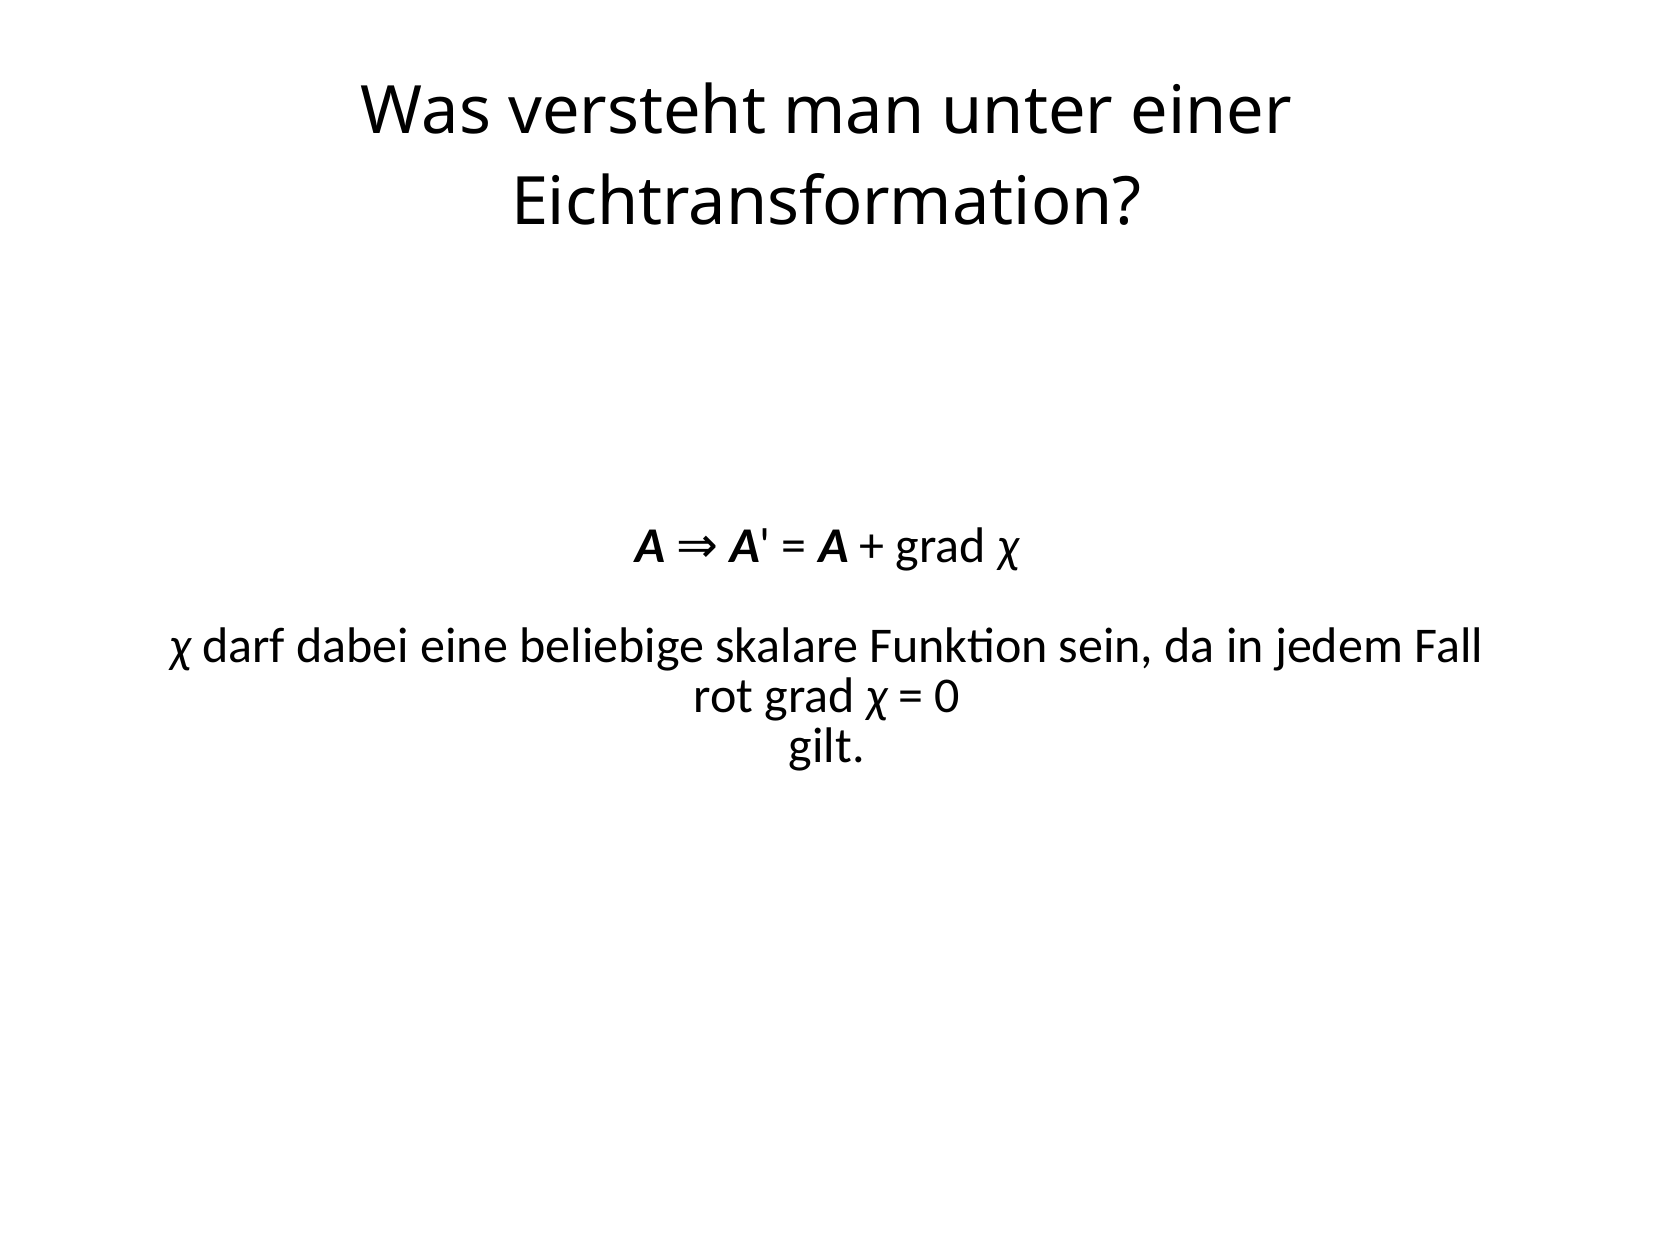

# Was versteht man unter einer Eichtransformation?
A ⇒ A' = A + grad χ
χ darf dabei eine beliebige skalare Funktion sein, da in jedem Fall
rot grad χ = 0
gilt.